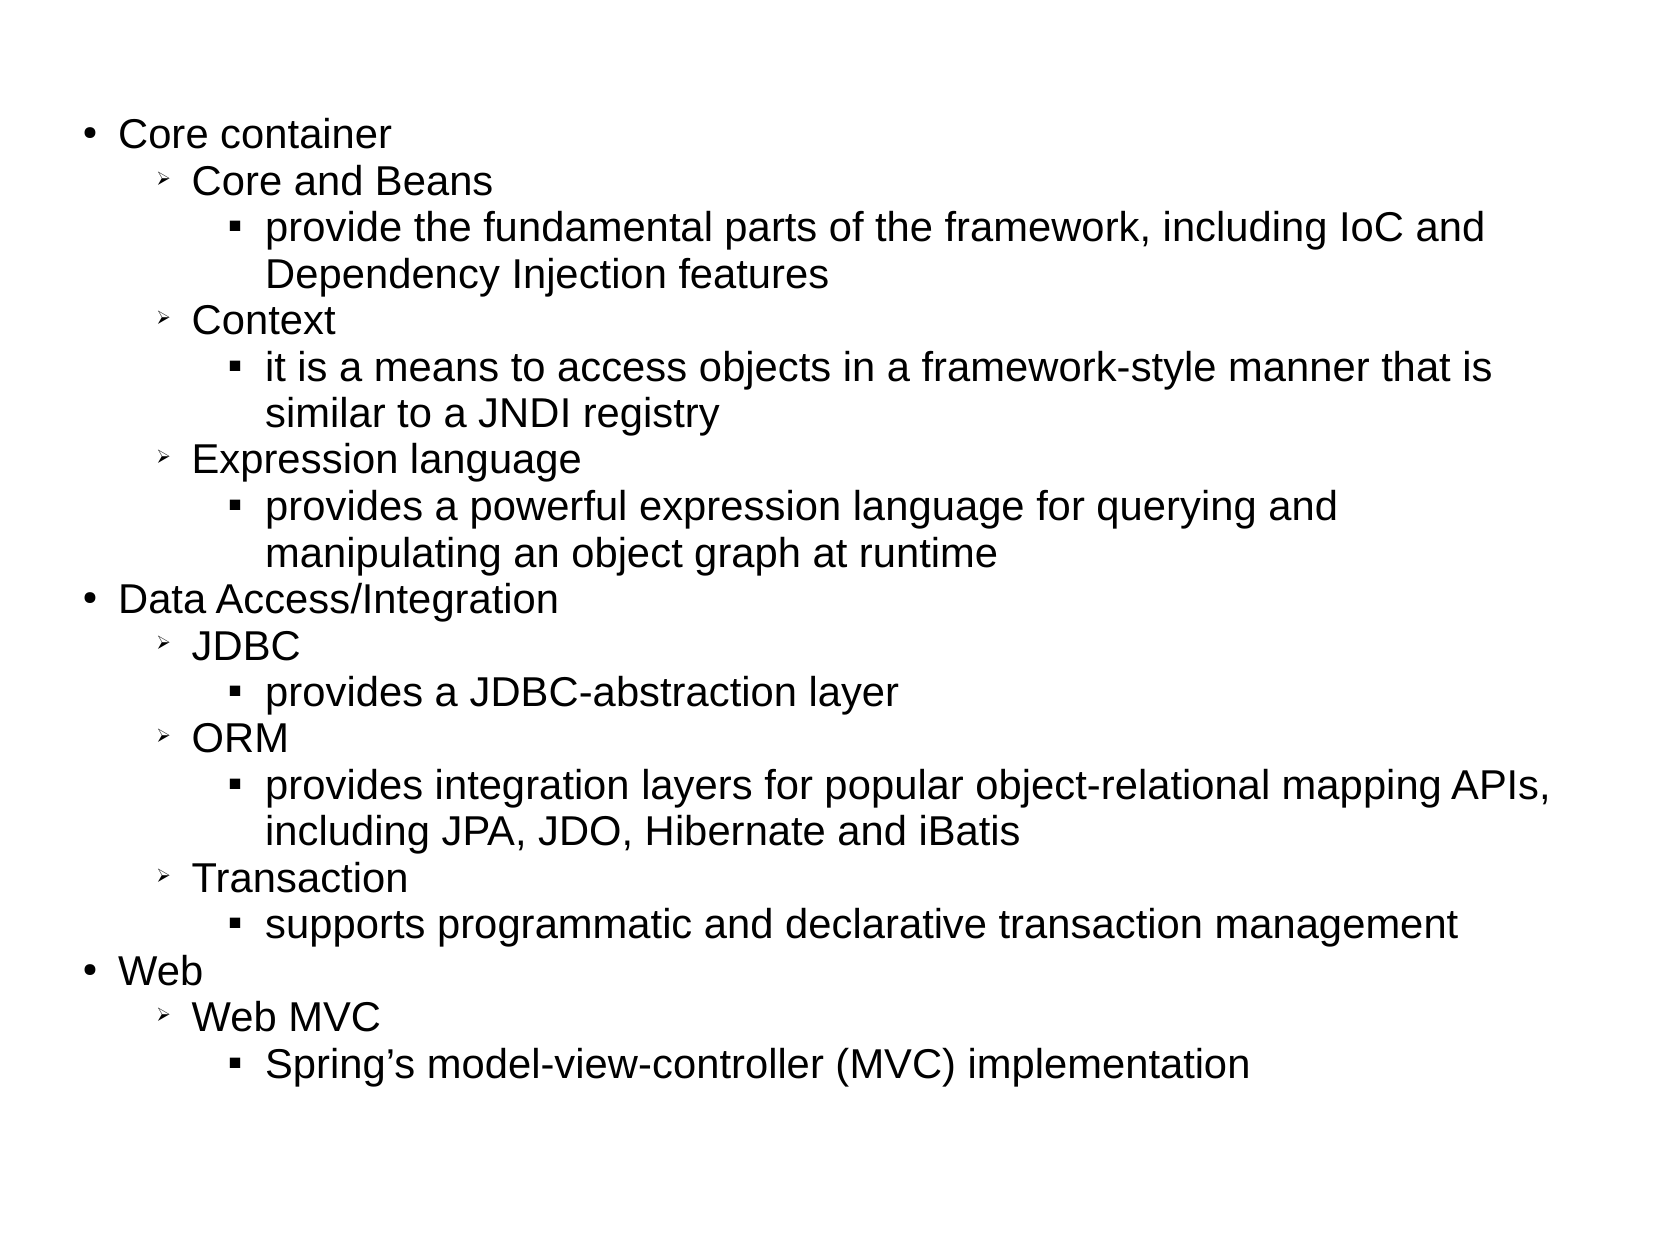

# Core container
Core and Beans
provide the fundamental parts of the framework, including IoC and Dependency Injection features
Context
it is a means to access objects in a framework-style manner that is similar to a JNDI registry
Expression language
provides a powerful expression language for querying and manipulating an object graph at runtime
Data Access/Integration
JDBC
provides a JDBC-abstraction layer
ORM
provides integration layers for popular object-relational mapping APIs, including JPA, JDO, Hibernate and iBatis
Transaction
supports programmatic and declarative transaction management
Web
Web MVC
Spring’s model-view-controller (MVC) implementation